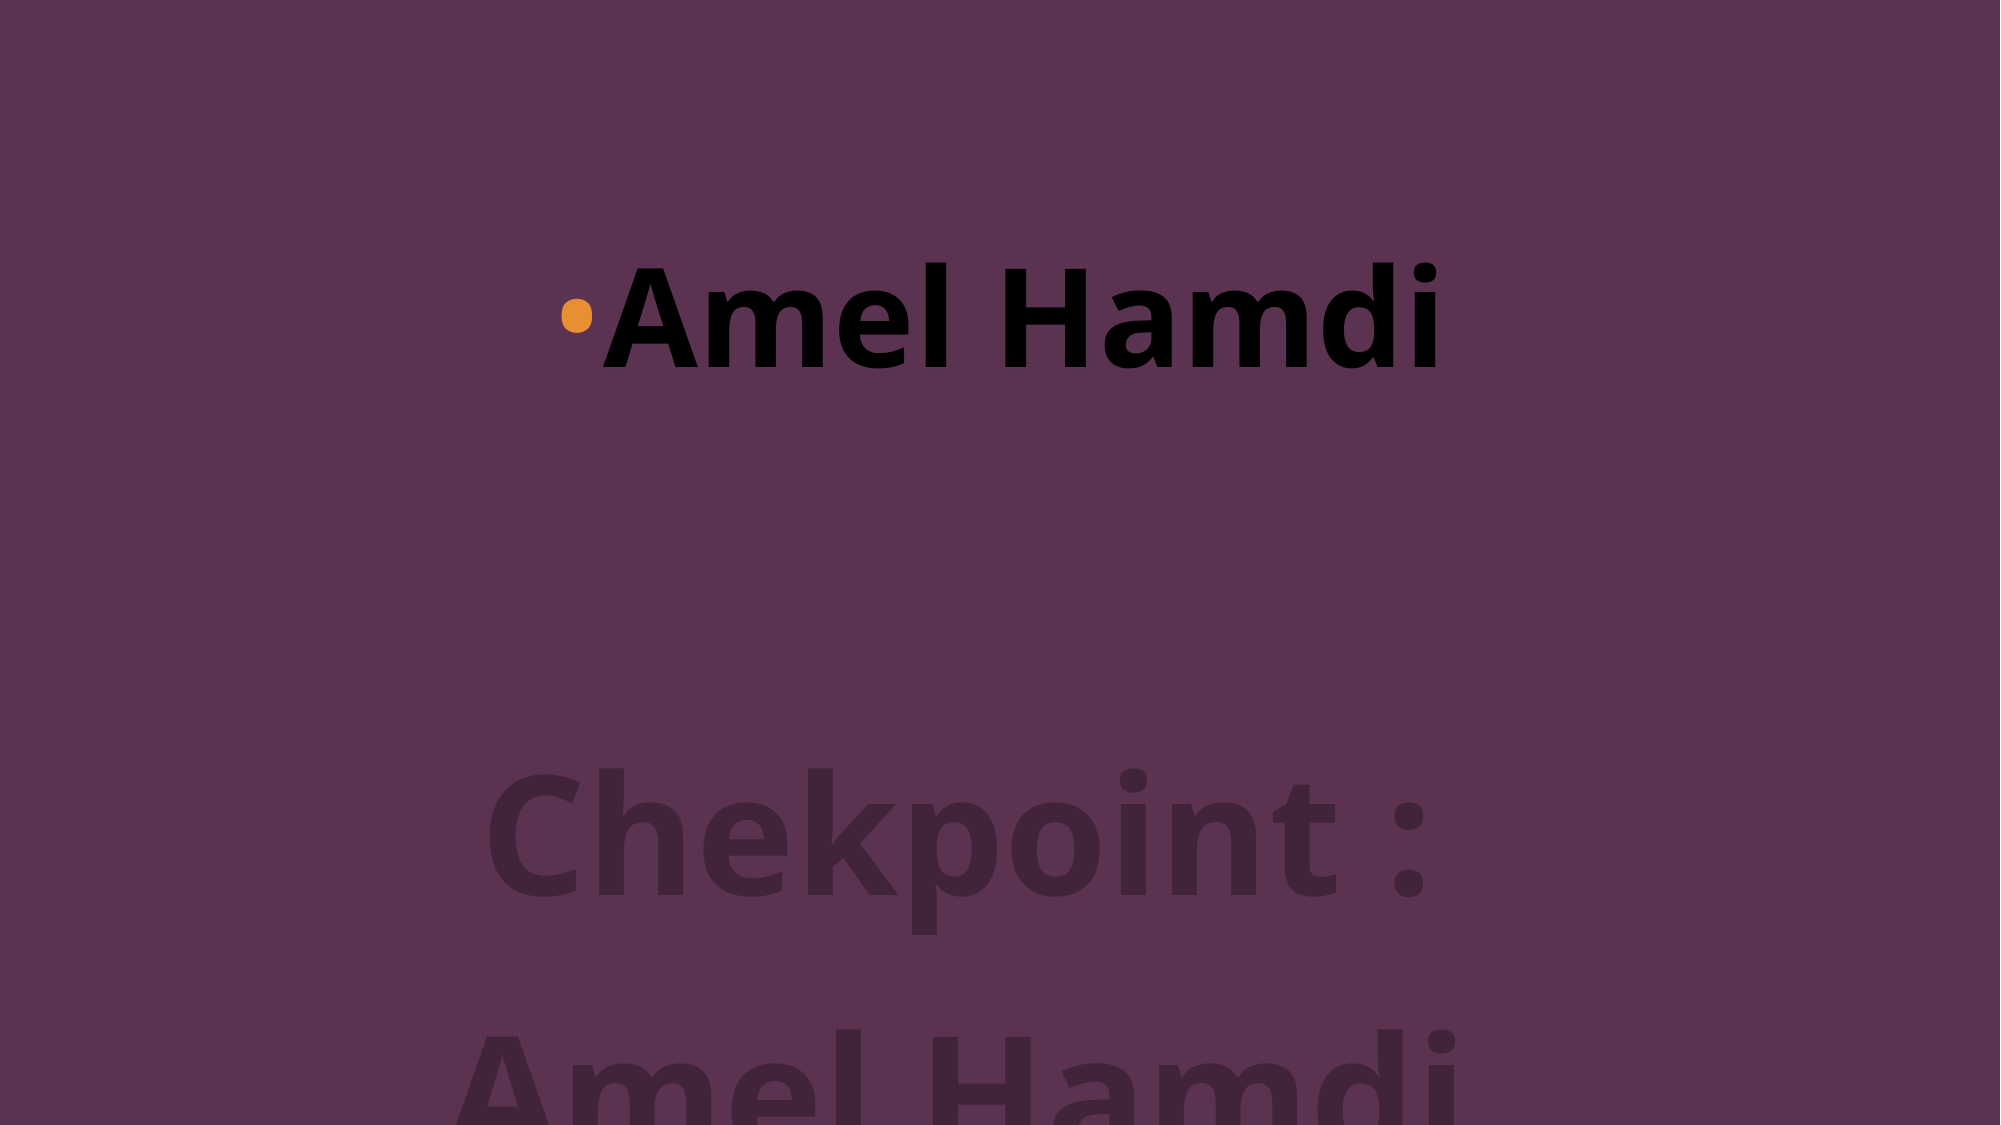

# Amel Hamdi
Chekpoint :
Amel Hamdi